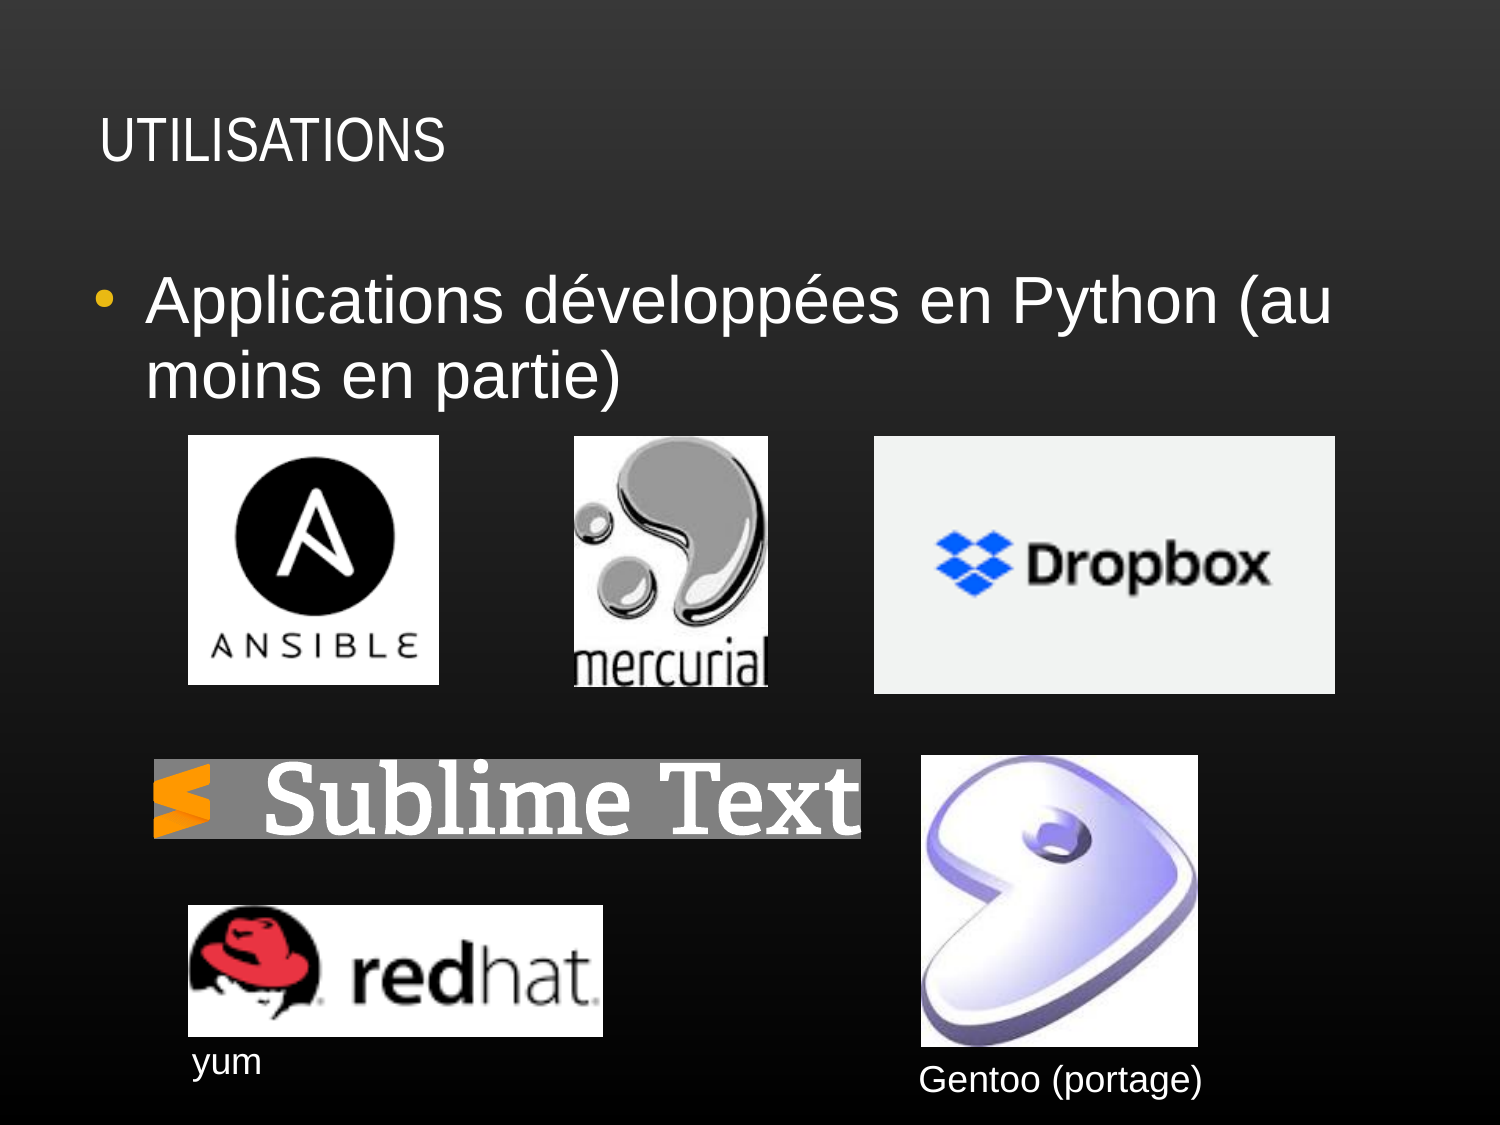

# utilisations
Applications développées en Python (au moins en partie)
yum
Gentoo (portage)